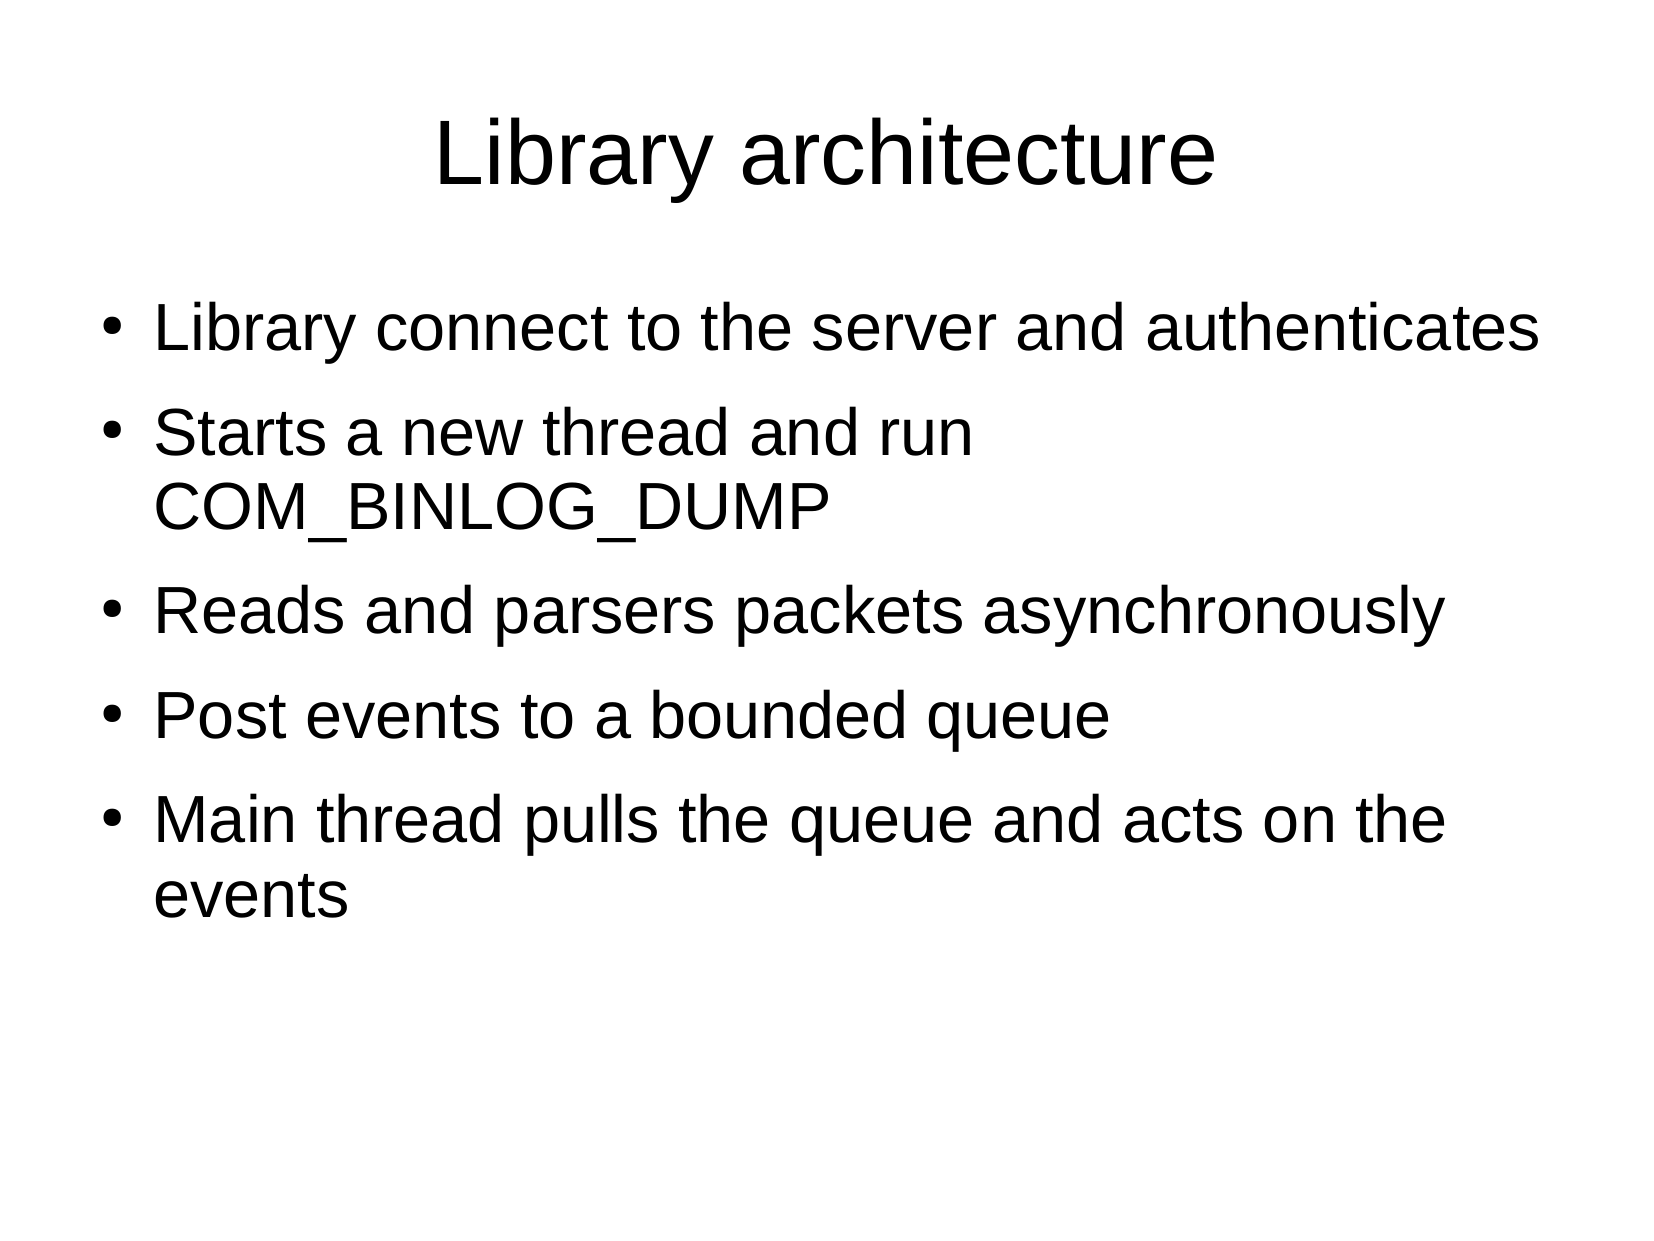

# Library architecture
Library connect to the server and authenticates
Starts a new thread and run COM_BINLOG_DUMP
Reads and parsers packets asynchronously
Post events to a bounded queue
Main thread pulls the queue and acts on the events